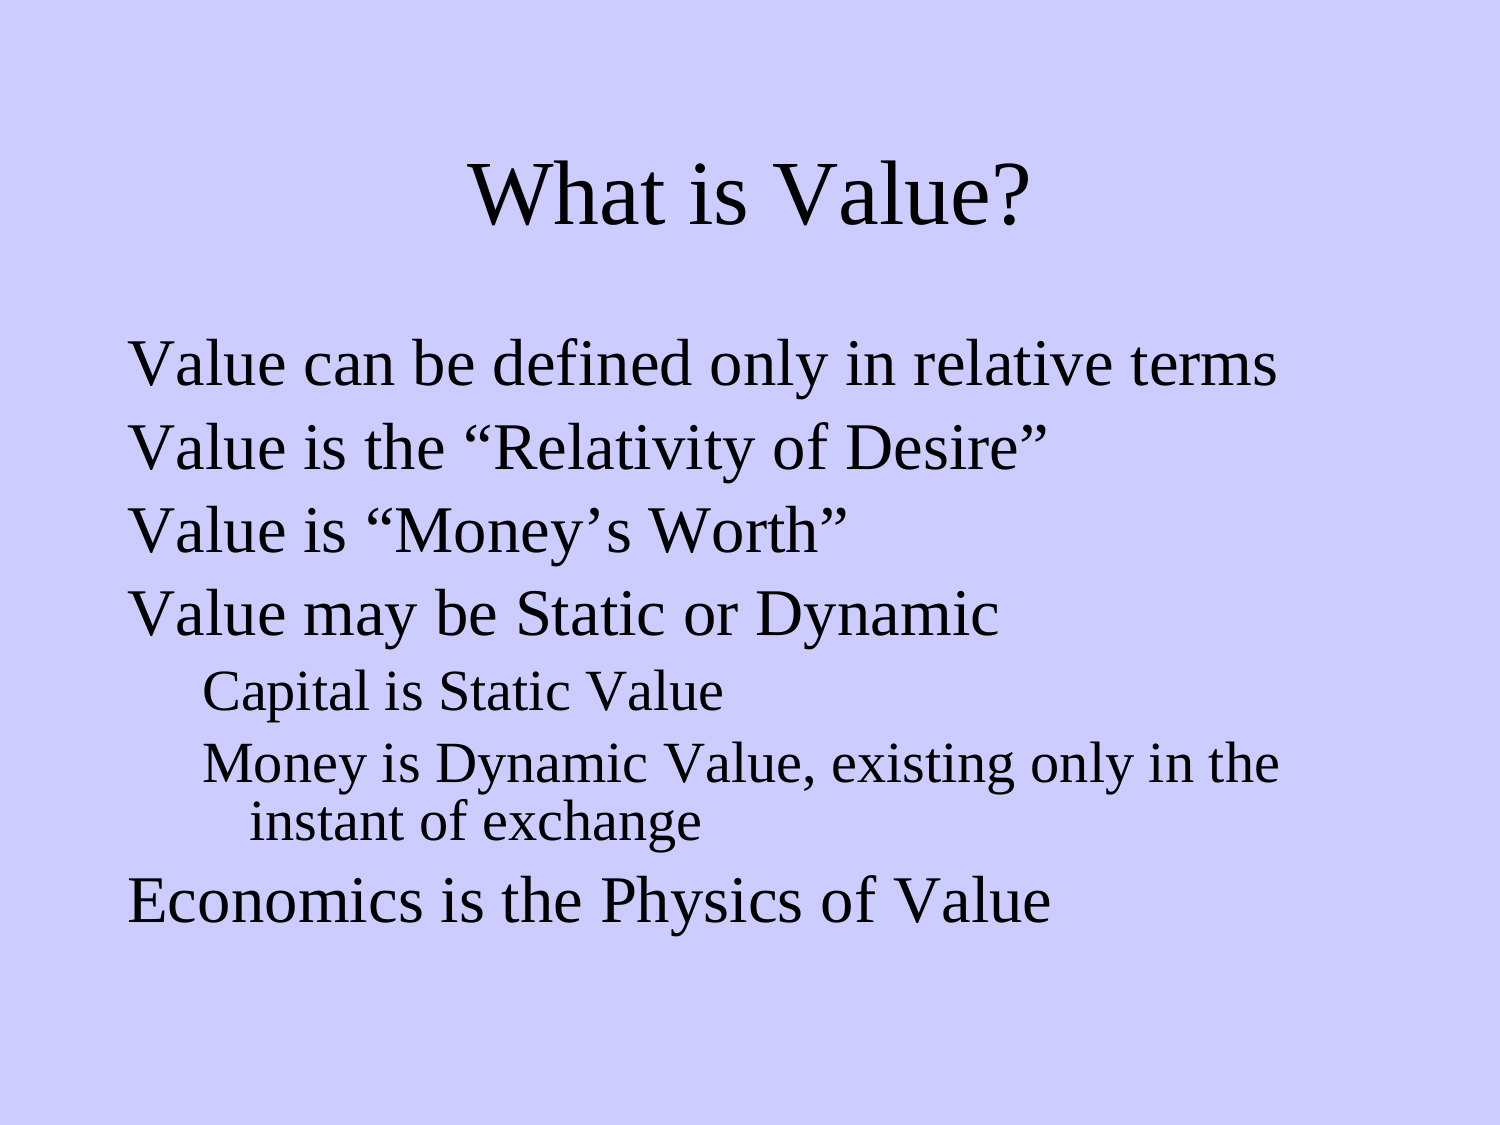

# What is Value?
Value can be defined only in relative terms
Value is the “Relativity of Desire”
Value is “Money’s Worth”
Value may be Static or Dynamic
Capital is Static Value
Money is Dynamic Value, existing only in the instant of exchange
Economics is the Physics of Value